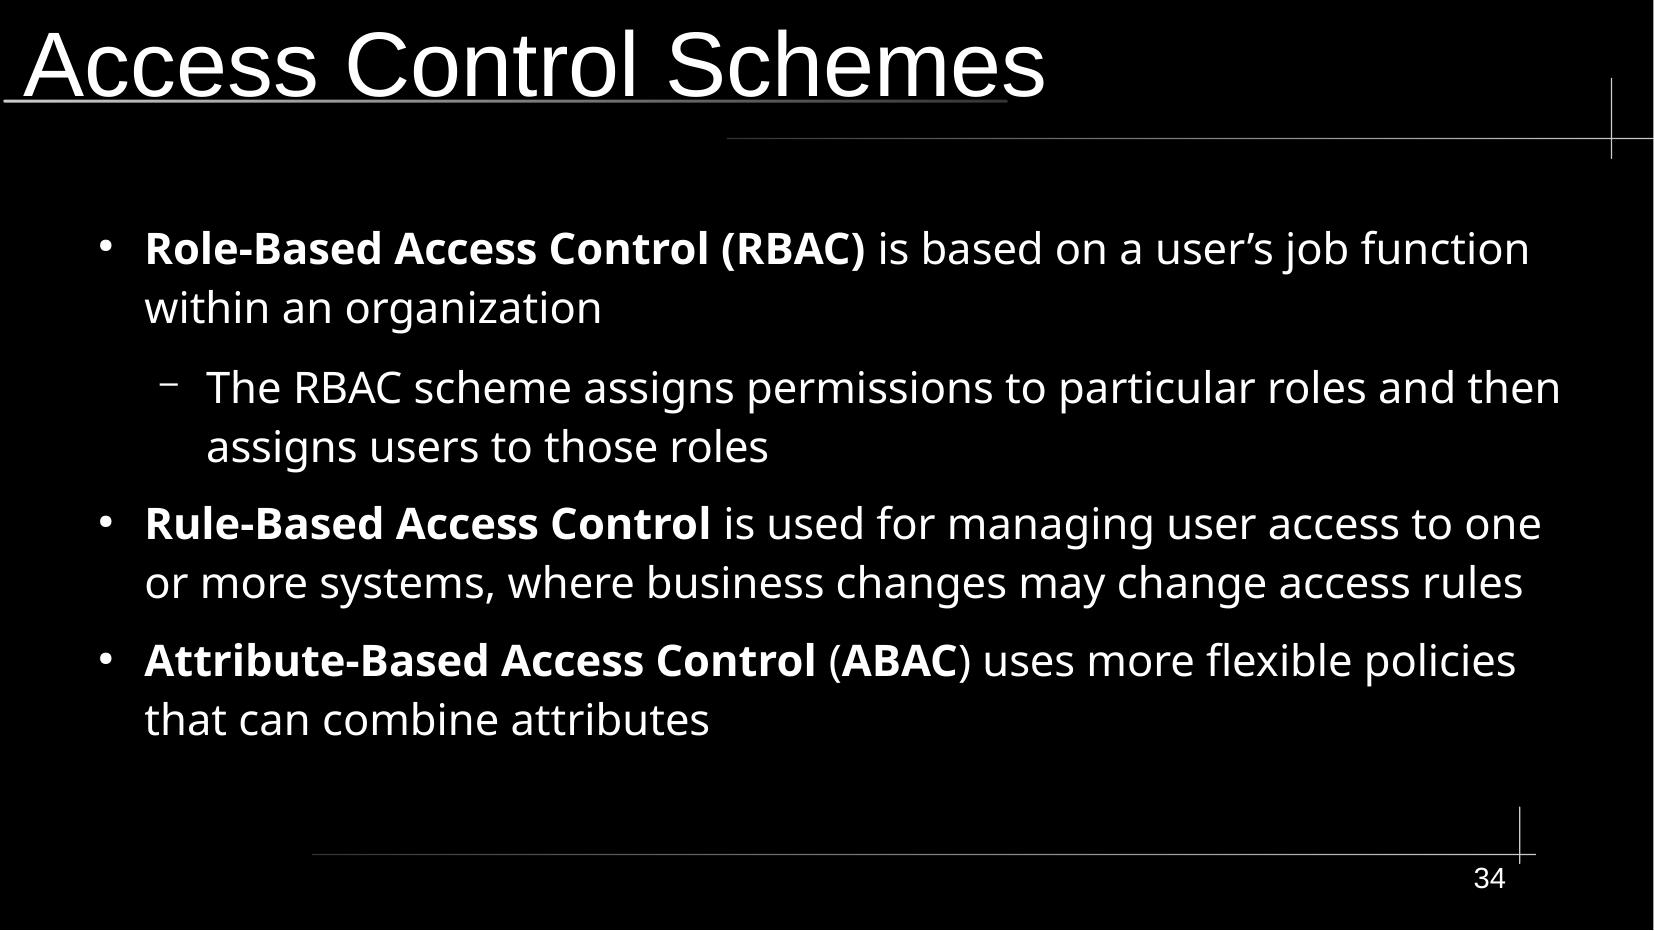

# Access Control Schemes
Role-Based Access Control (RBAC) is based on a user’s job function within an organization
The RBAC scheme assigns permissions to particular roles and then assigns users to those roles
Rule-Based Access Control is used for managing user access to one or more systems, where business changes may change access rules
Attribute-Based Access Control (ABAC) uses more flexible policies that can combine attributes
34